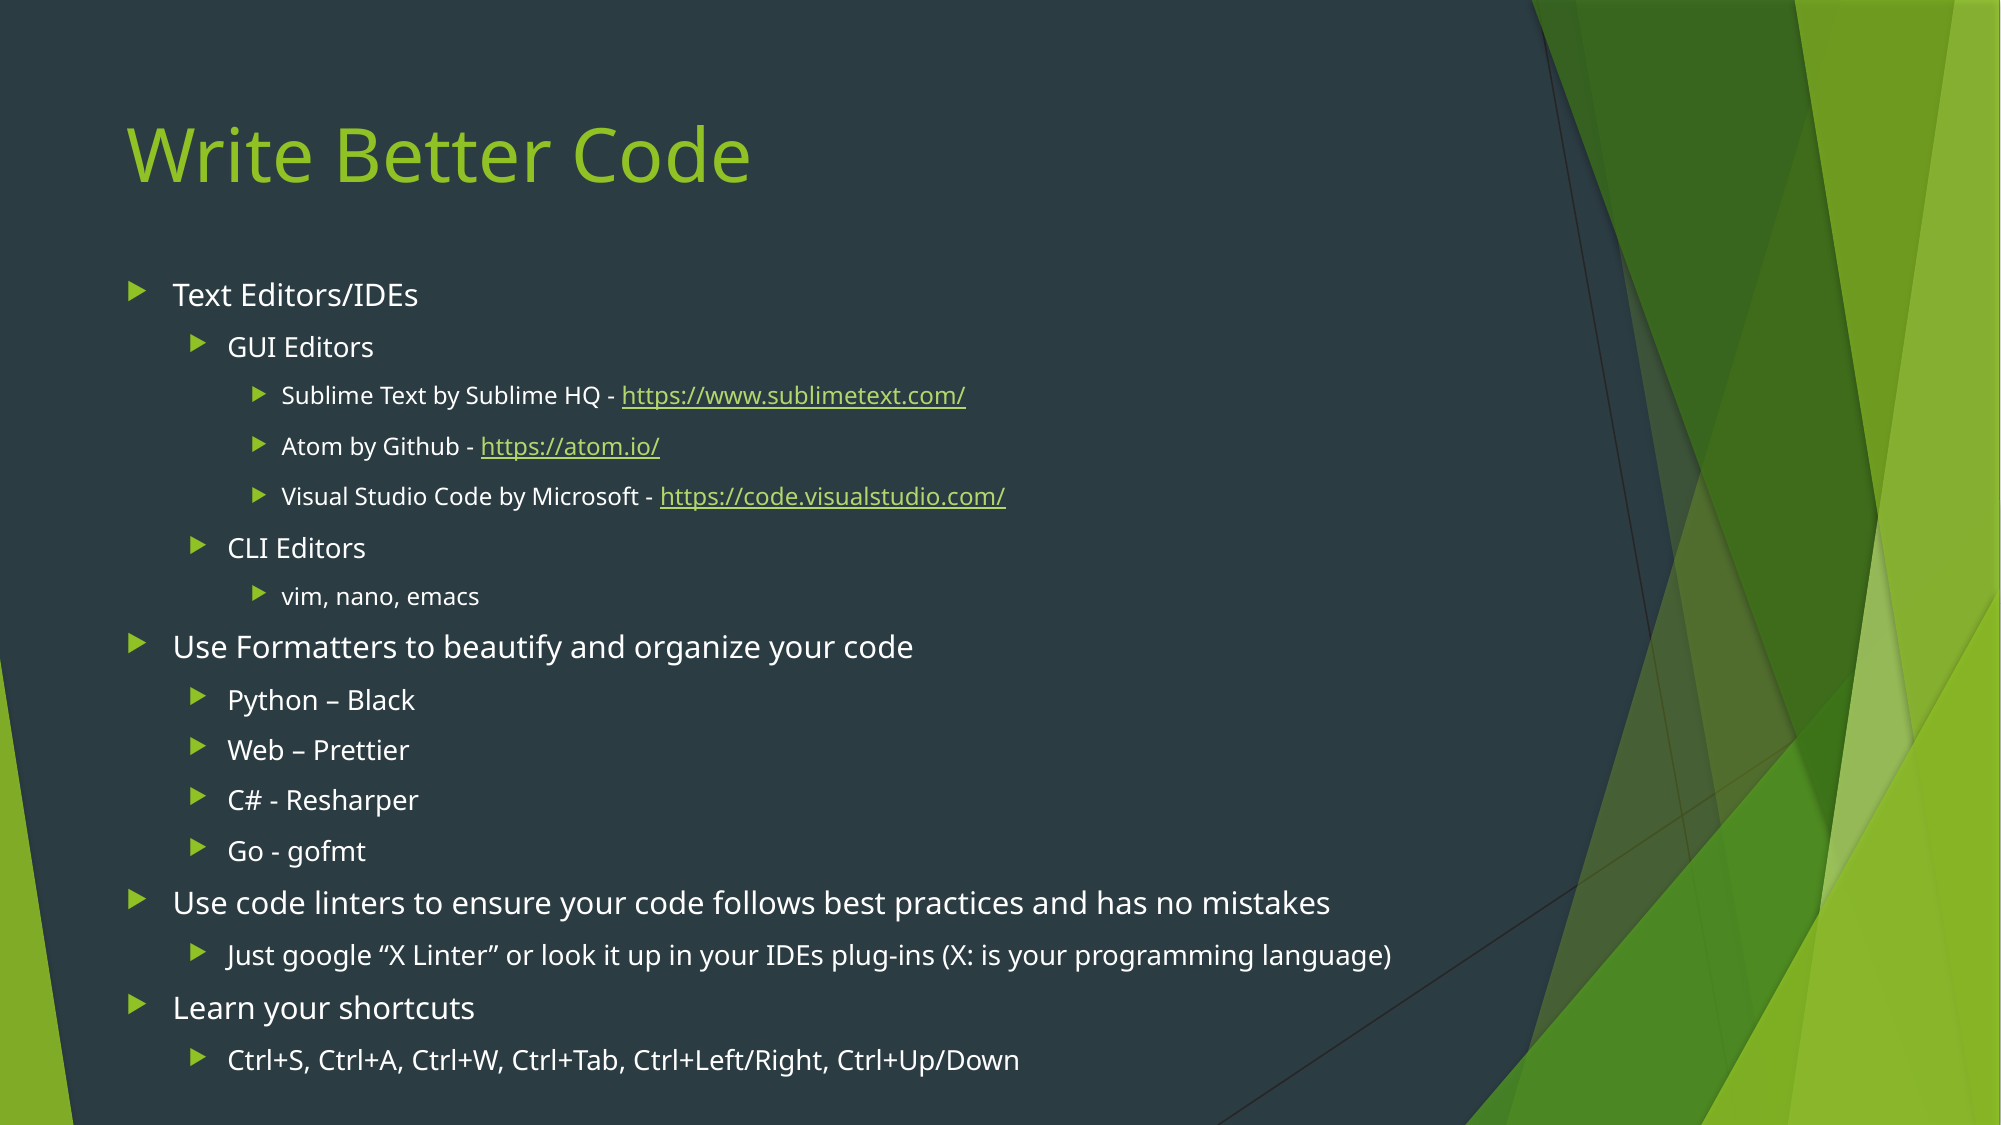

# Write Better Code
Text Editors/IDEs
GUI Editors
Sublime Text by Sublime HQ - https://www.sublimetext.com/
Atom by Github - https://atom.io/
Visual Studio Code by Microsoft - https://code.visualstudio.com/
CLI Editors
vim, nano, emacs
Use Formatters to beautify and organize your code
Python – Black
Web – Prettier
C# - Resharper
Go - gofmt
Use code linters to ensure your code follows best practices and has no mistakes
Just google “X Linter” or look it up in your IDEs plug-ins (X: is your programming language)
Learn your shortcuts
Ctrl+S, Ctrl+A, Ctrl+W, Ctrl+Tab, Ctrl+Left/Right, Ctrl+Up/Down